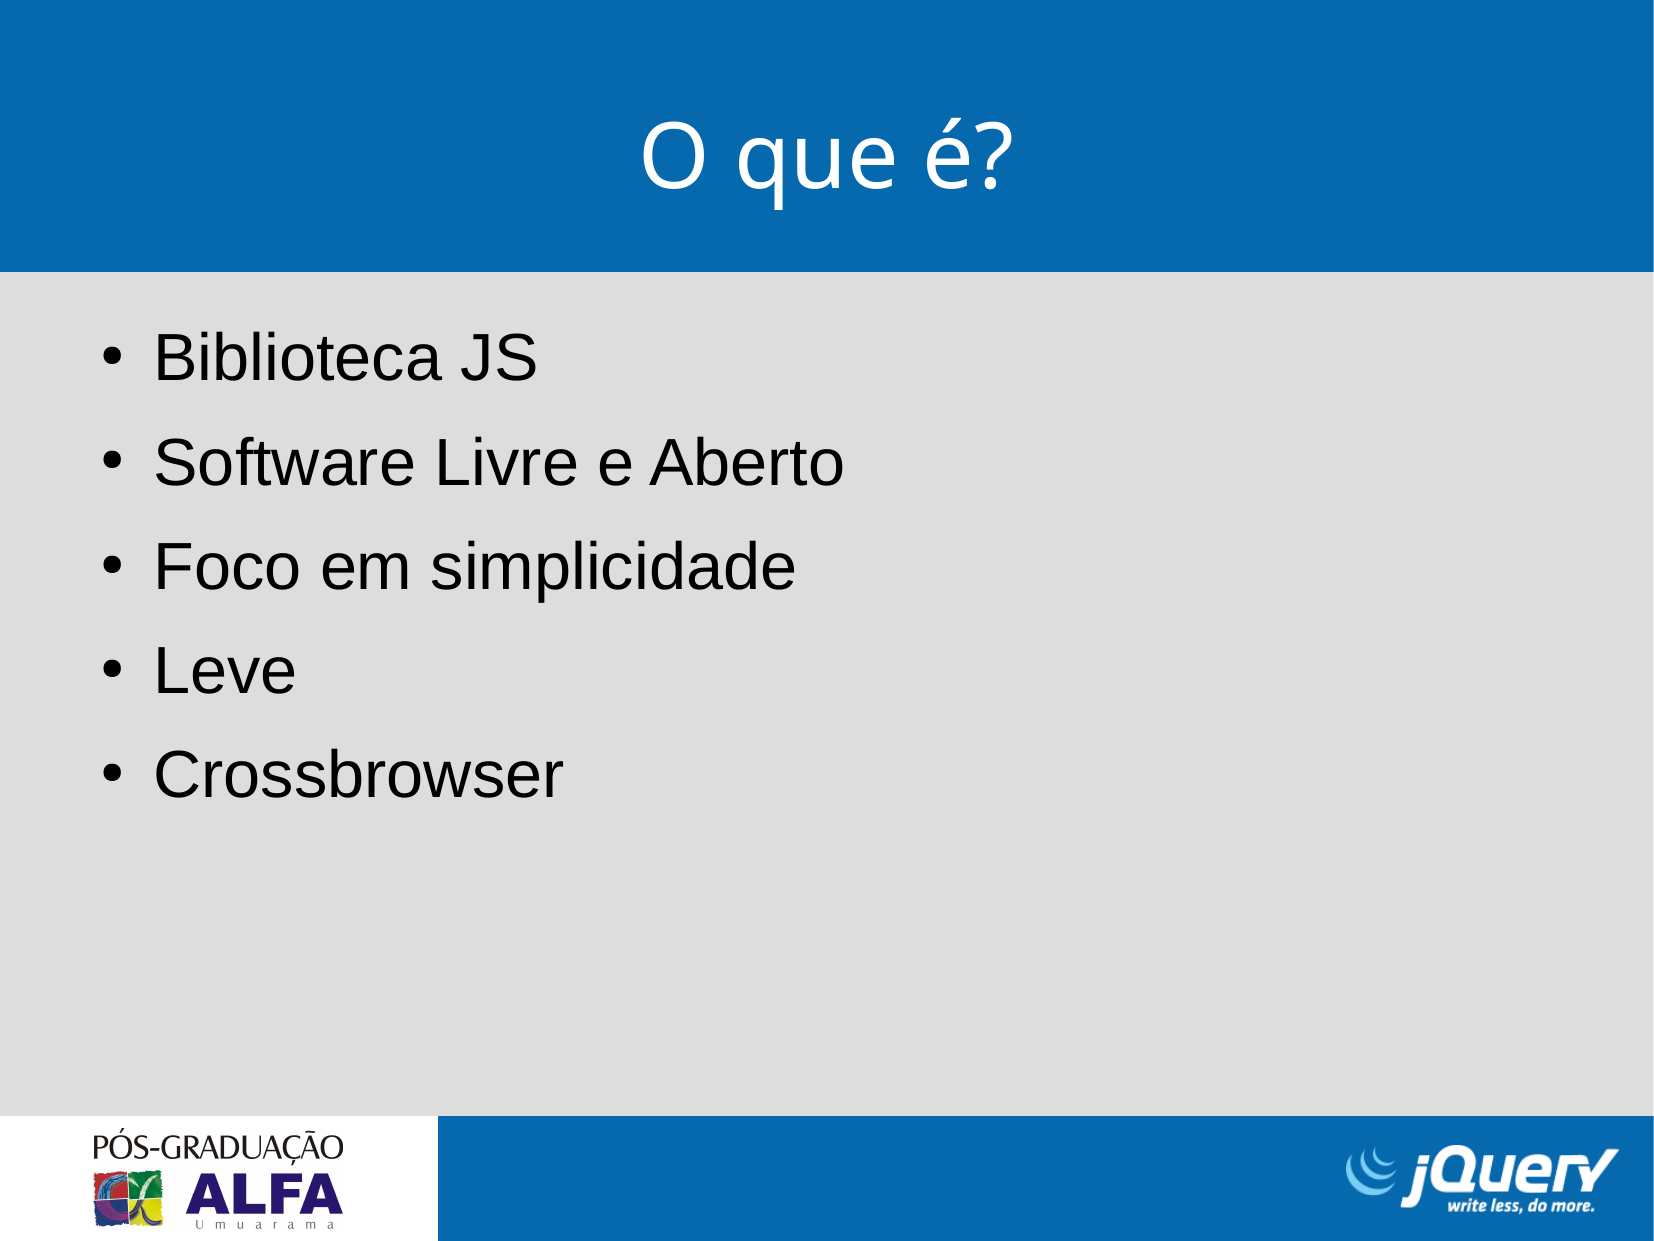

# O que é?
Biblioteca JS
Software Livre e Aberto
Foco em simplicidade
Leve
Crossbrowser